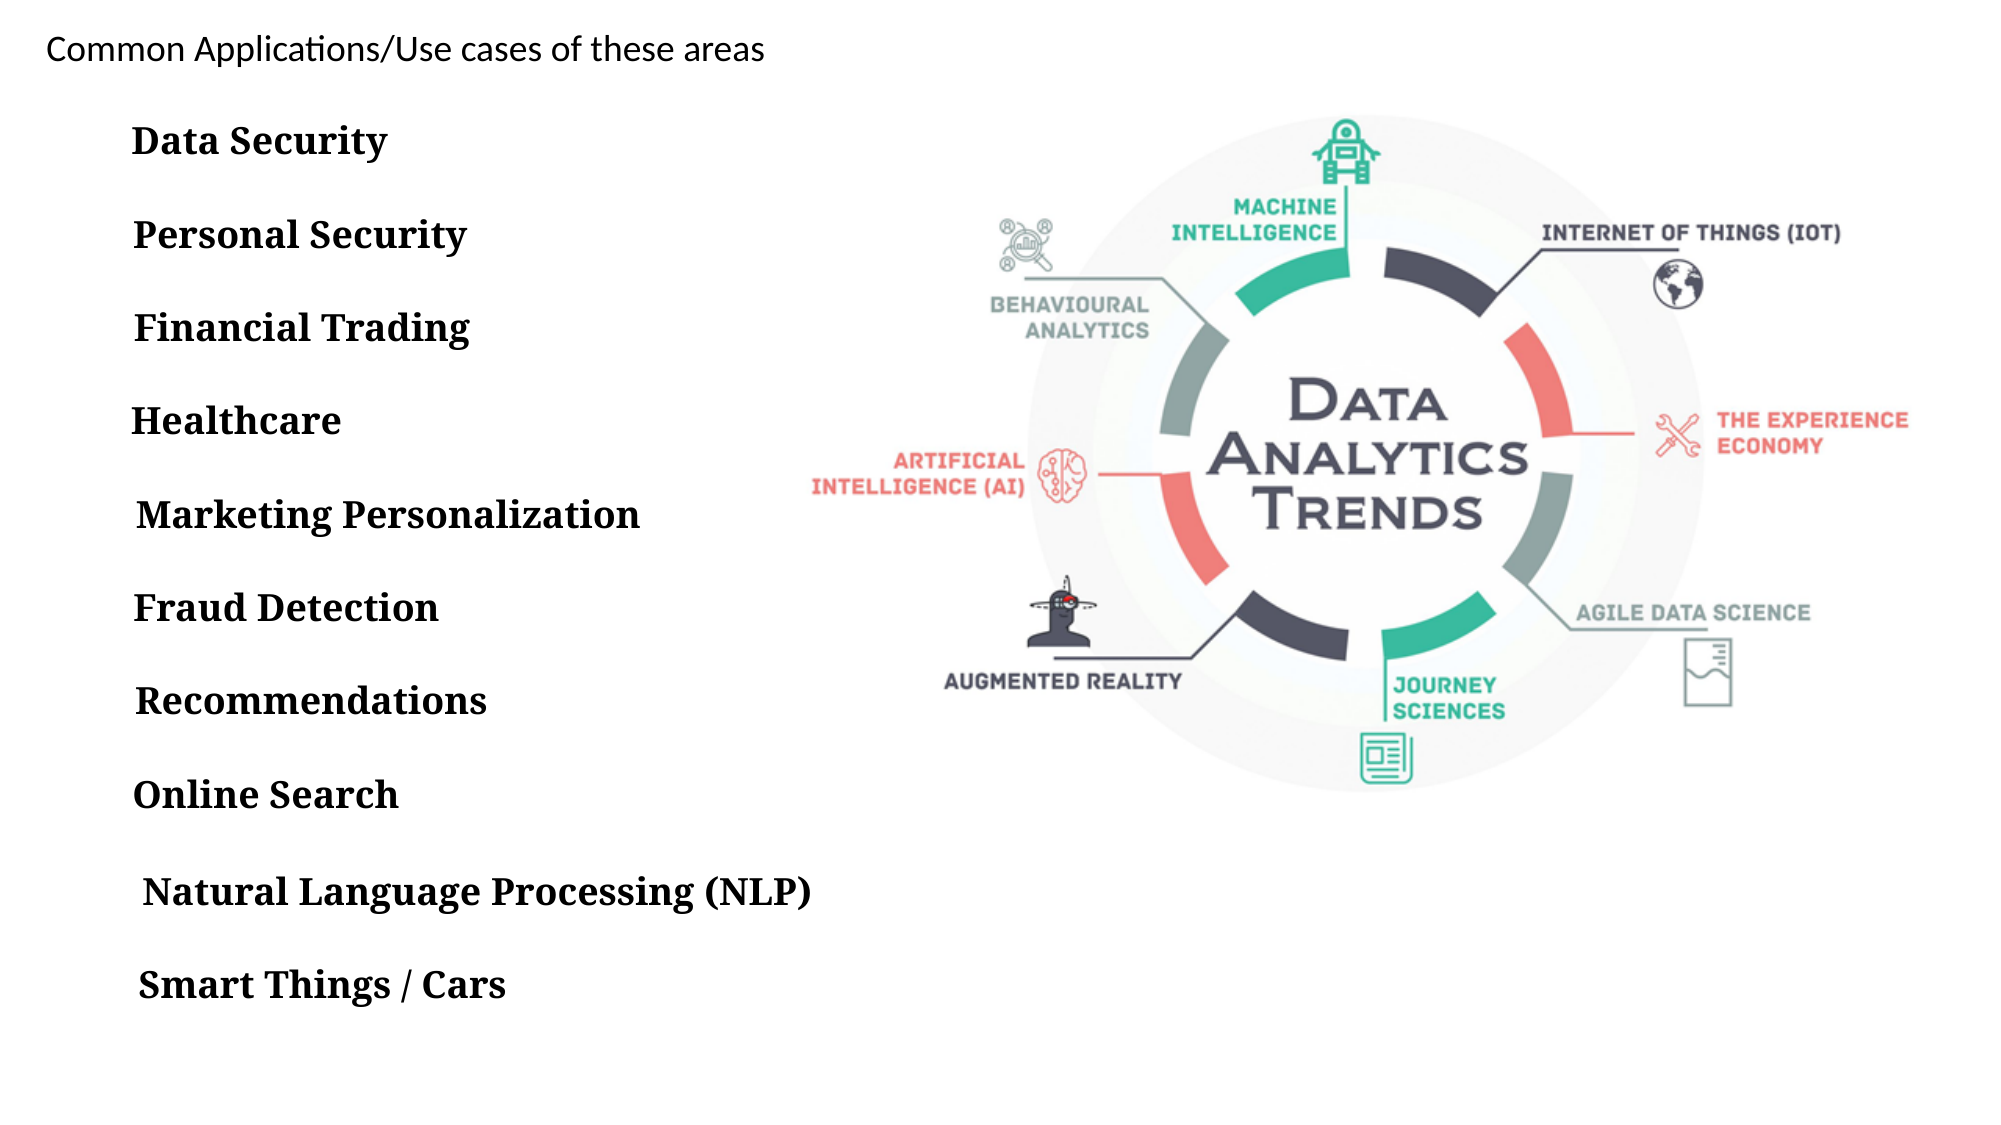

Common Applications/Use cases of these areas
Data Security
Personal Security
Financial Trading
Healthcare
Marketing Personalization
Fraud Detection
Recommendations
Online Search
Natural Language Processing (NLP)
Smart Things / Cars